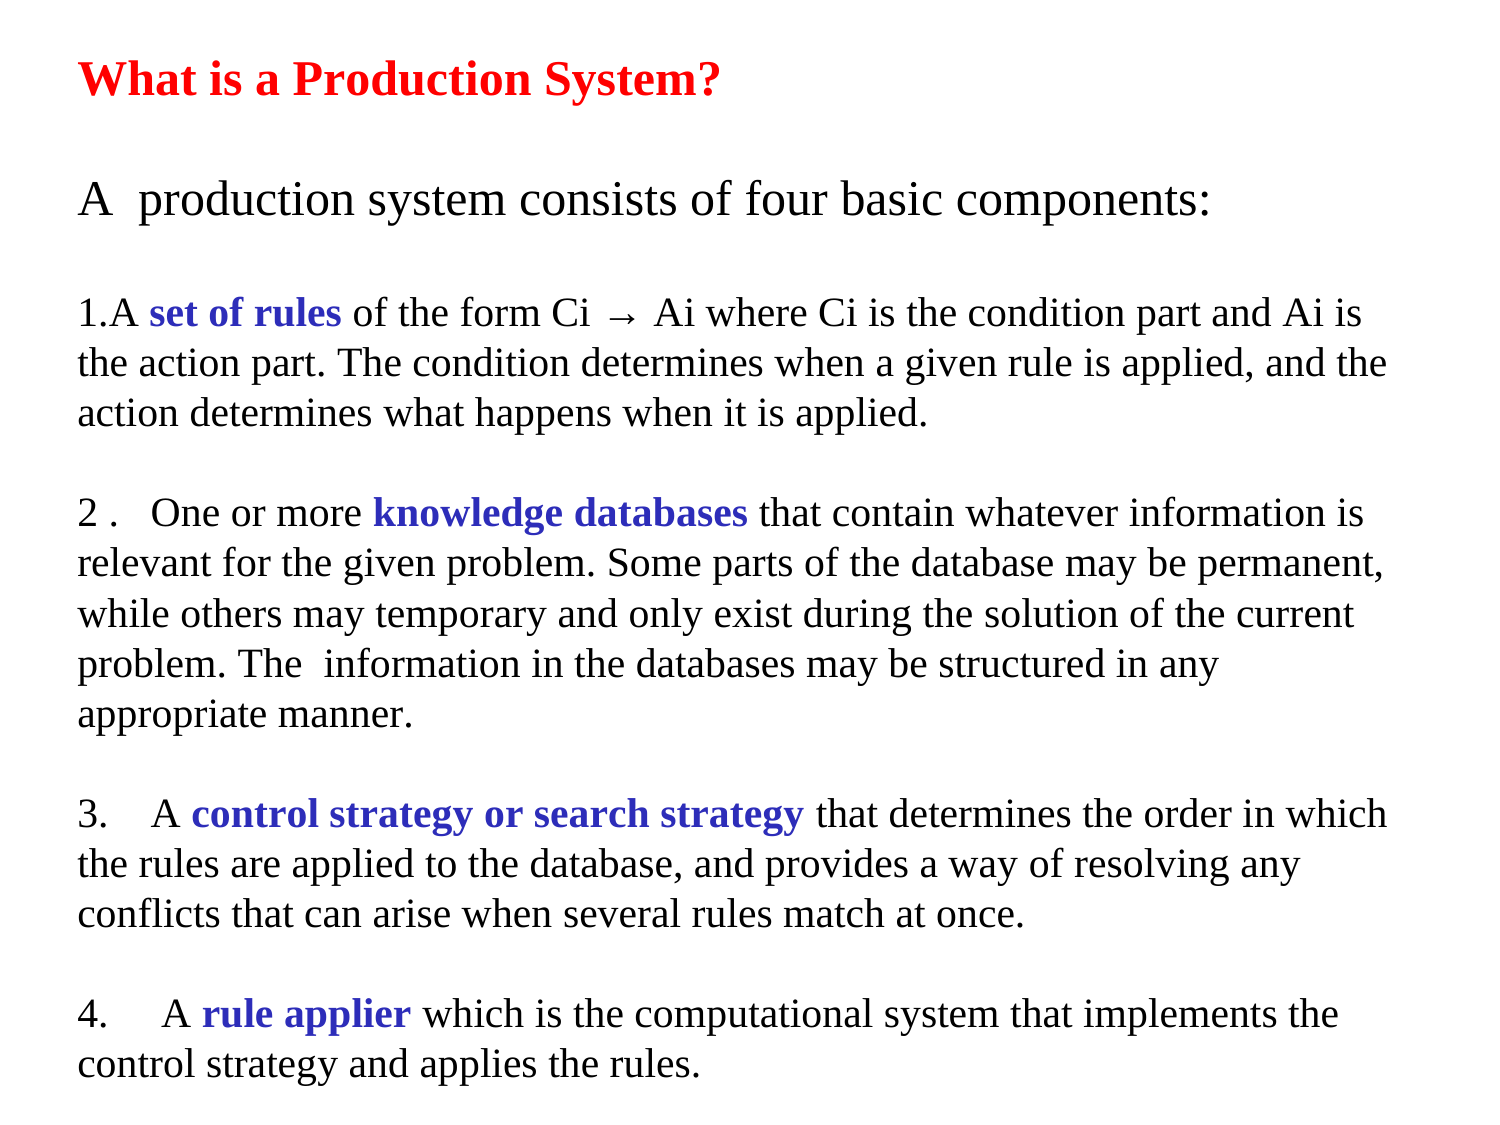

What is a Production System?
A production system consists of four basic components:
A set of rules of the form Ci → Ai where Ci is the condition part and Ai is the action part. The condition determines when a given rule is applied, and the action determines what happens when it is applied.
2 . One or more knowledge databases that contain whatever information is relevant for the given problem. Some parts of the database may be permanent, while others may temporary and only exist during the solution of the current problem. The information in the databases may be structured in any appropriate manner.
3. A control strategy or search strategy that determines the order in which the rules are applied to the database, and provides a way of resolving any conflicts that can arise when several rules match at once.
4. A rule applier which is the computational system that implements the control strategy and applies the rules.
What is a Production System?
A production system consists of four basic components:
What is a Production System?
A production system consists of four basic components: